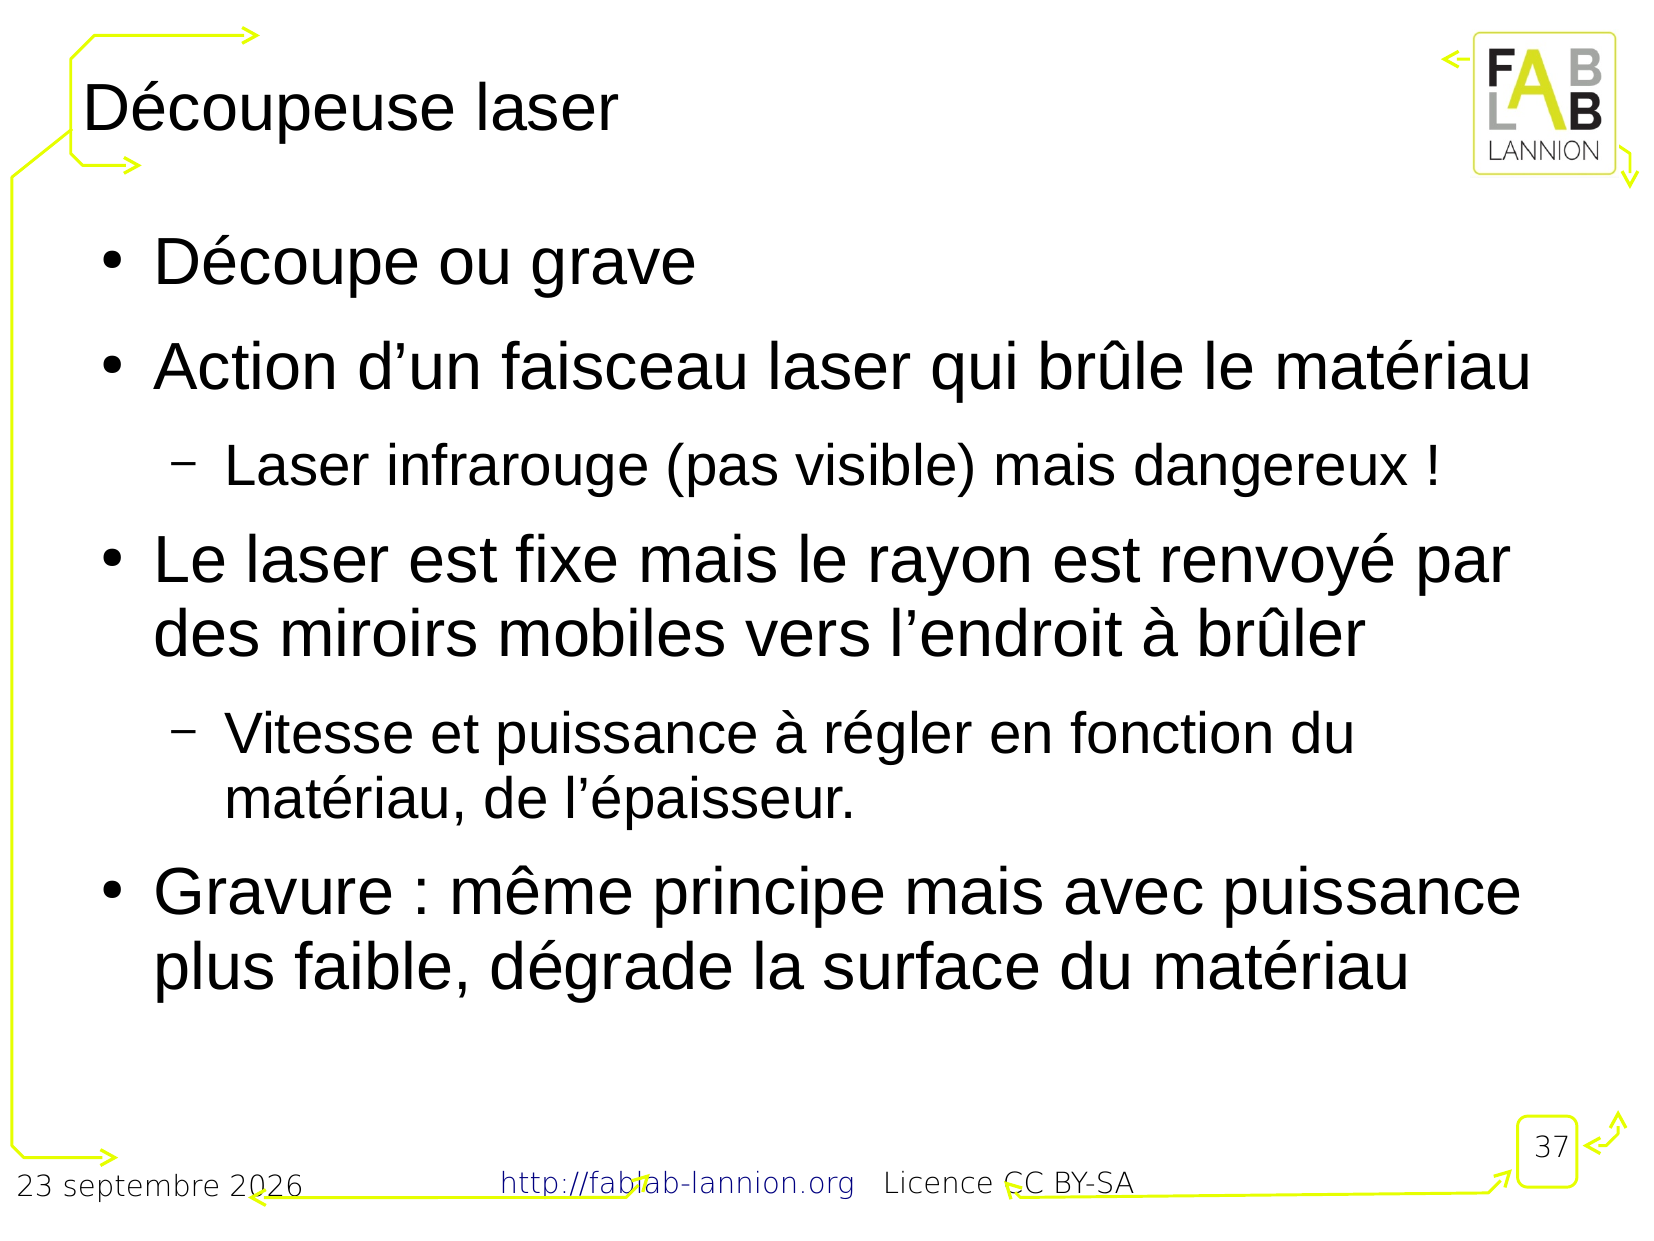

# Découpeuse laser
Découpe ou grave
Action d’un faisceau laser qui brûle le matériau
Laser infrarouge (pas visible) mais dangereux !
Le laser est fixe mais le rayon est renvoyé par des miroirs mobiles vers l’endroit à brûler
Vitesse et puissance à régler en fonction du matériau, de l’épaisseur.
Gravure : même principe mais avec puissance plus faible, dégrade la surface du matériau
37